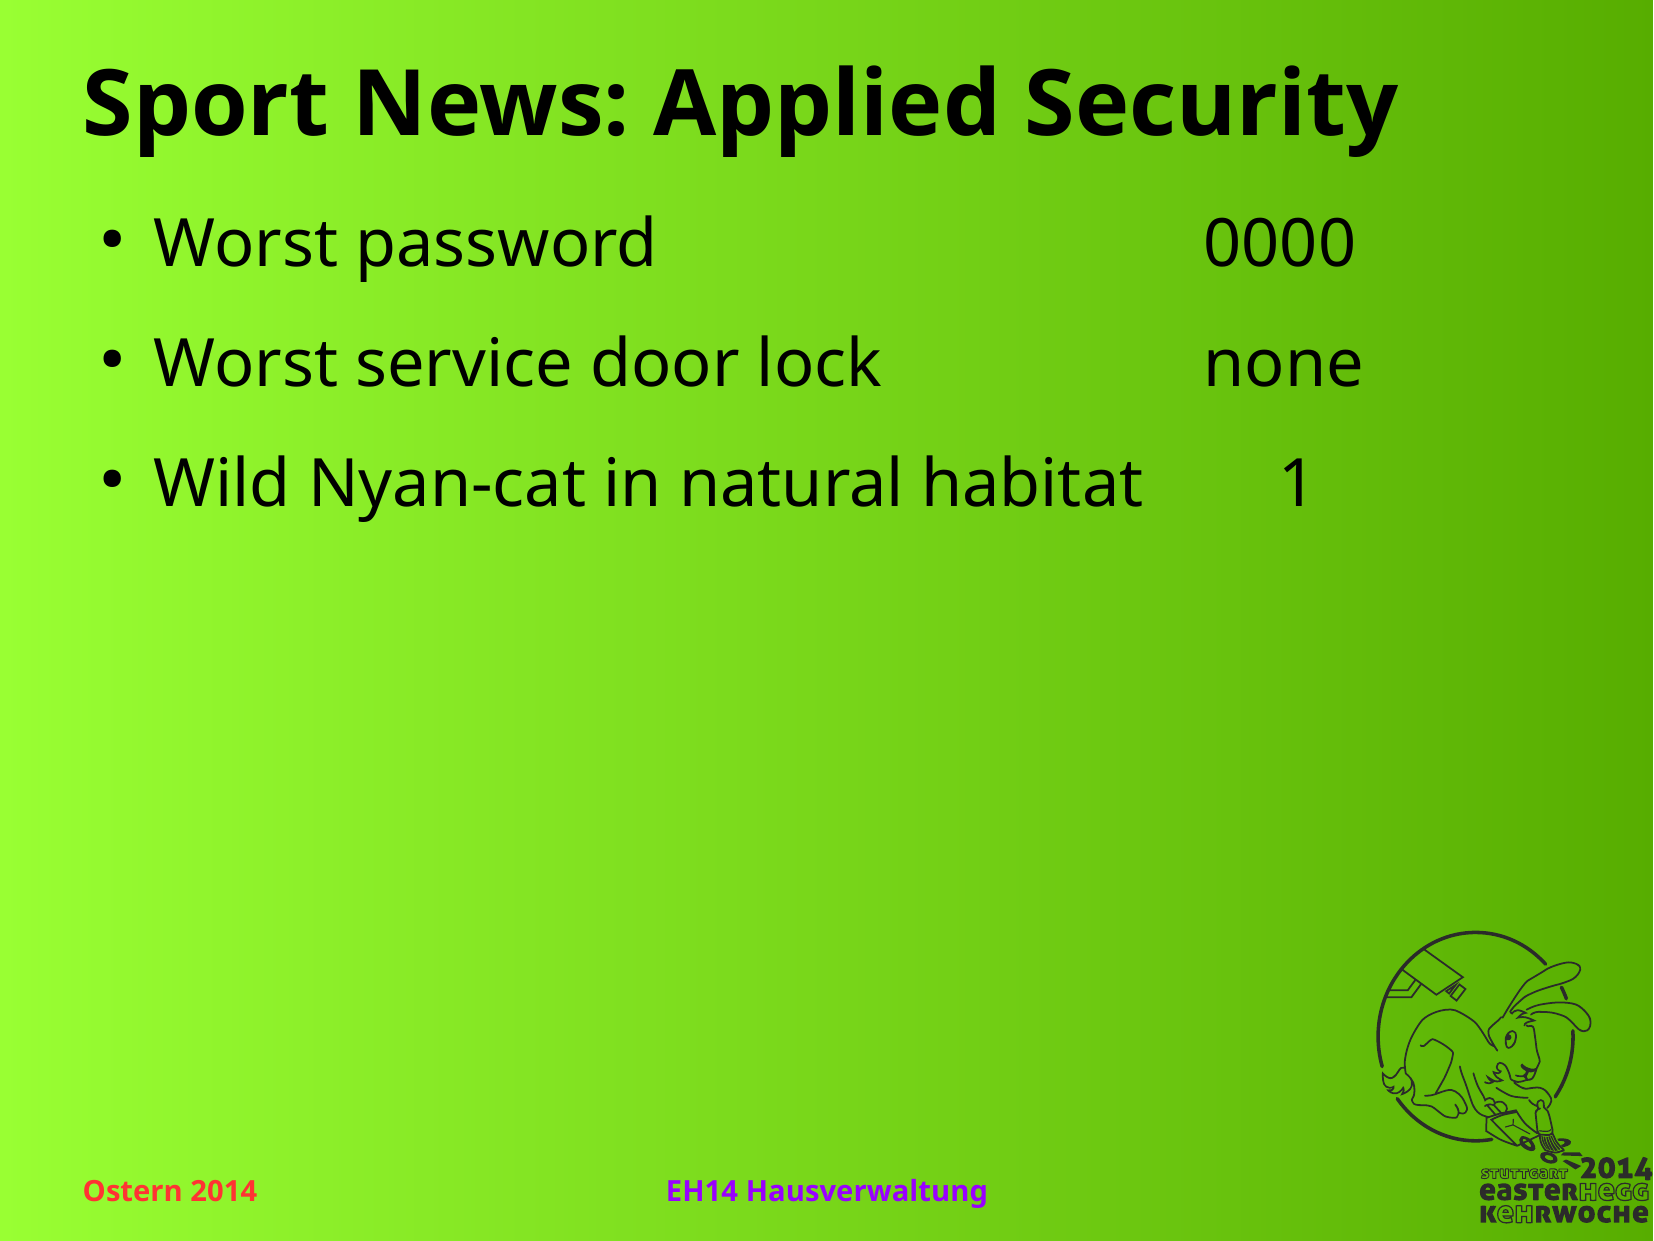

# Sport News: Applied Security
Worst password								0000
Worst service door lock					none
Wild Nyan-cat in natural habitat		1